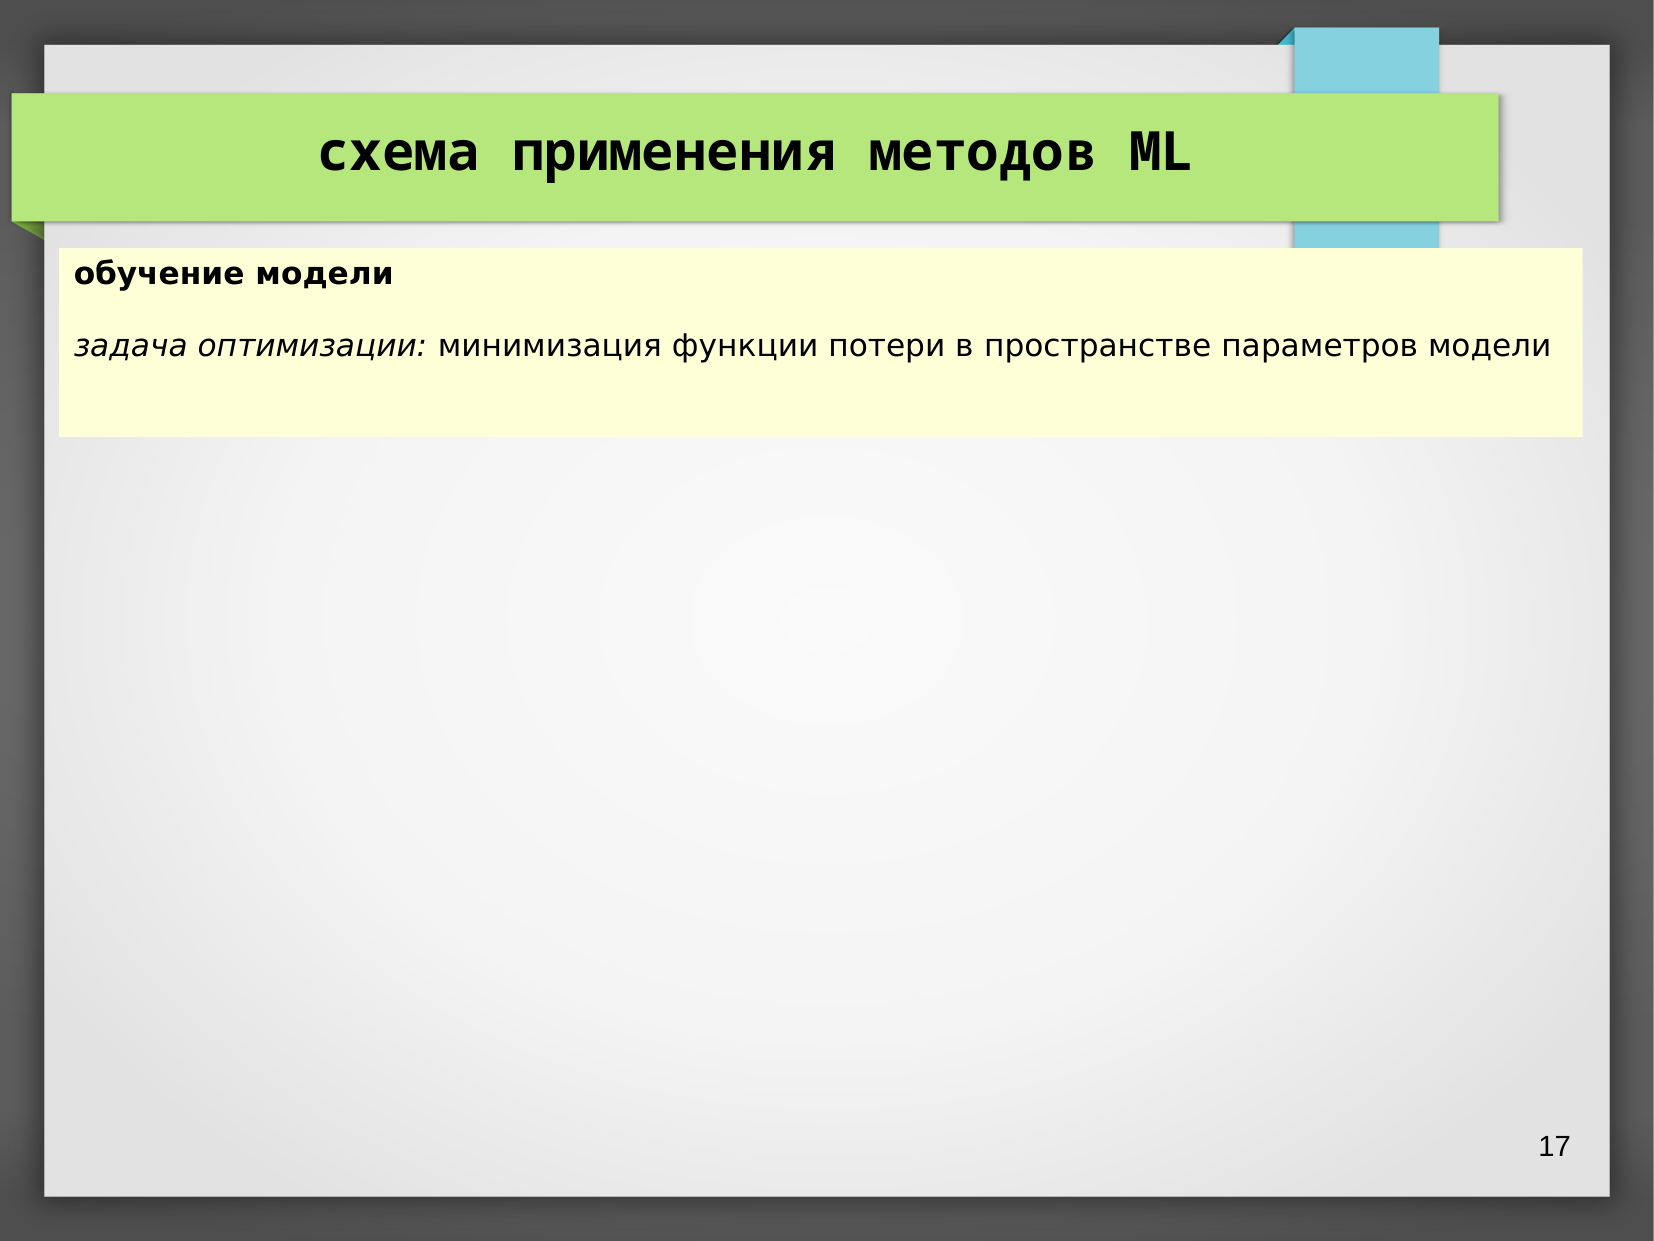

# схема применения методов ML
обучение модели
задача оптимизации: минимизация функции потери в пространстве параметров модели
17